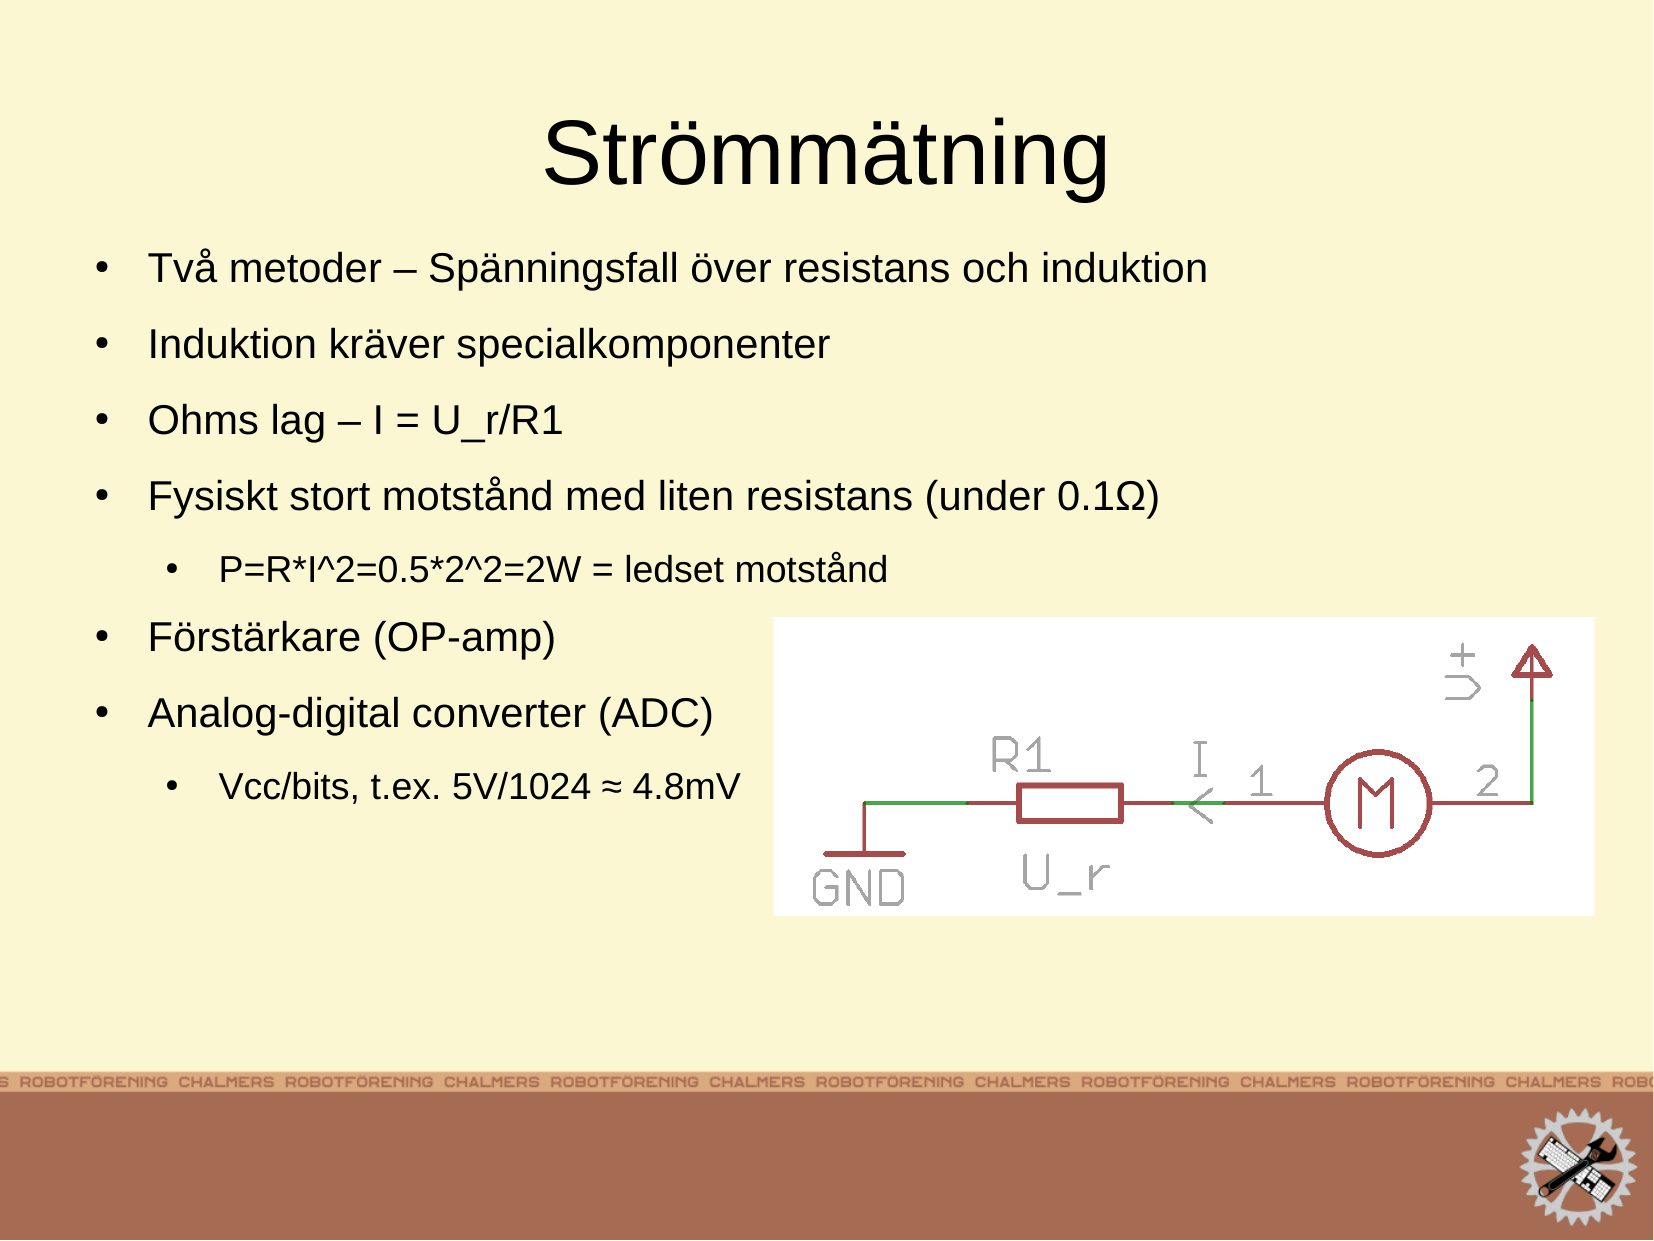

# Strömmätning
Två metoder – Spänningsfall över resistans och induktion
Induktion kräver specialkomponenter
Ohms lag – I = U_r/R1
Fysiskt stort motstånd med liten resistans (under 0.1Ω)
P=R*I^2=0.5*2^2=2W = ledset motstånd
Förstärkare (OP-amp)
Analog-digital converter (ADC)
Vcc/bits, t.ex. 5V/1024 ≈ 4.8mV